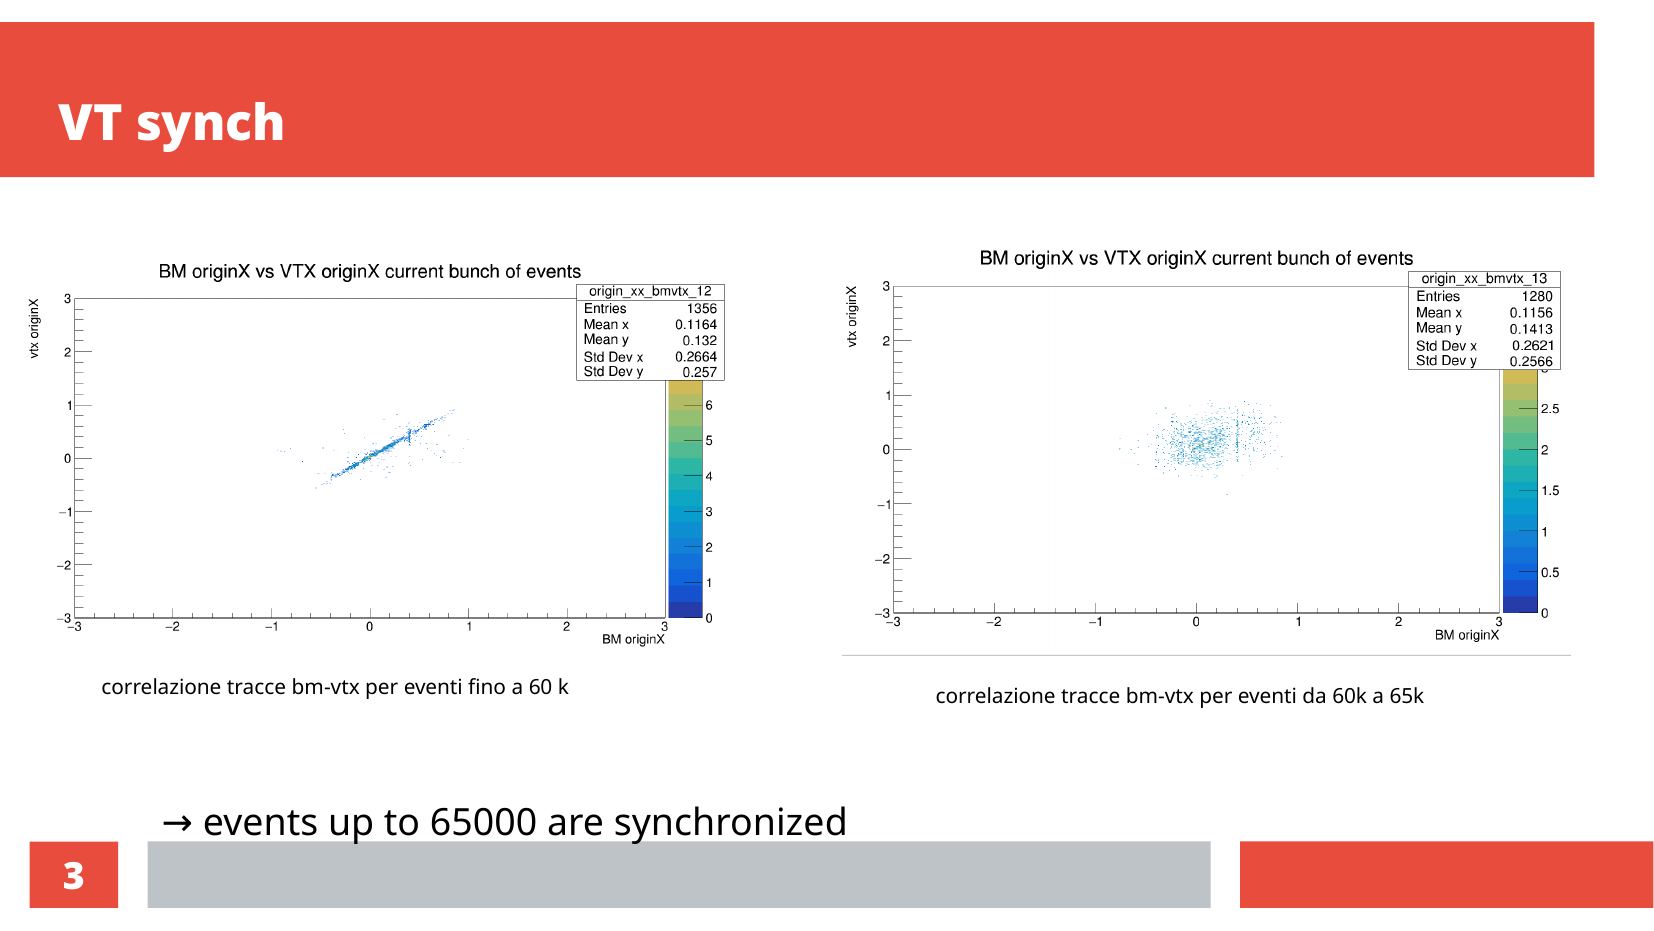

# VT synch
correlazione tracce bm-vtx per eventi fino a 60 k
correlazione tracce bm-vtx per eventi da 60k a 65k
→ events up to 65000 are synchronized
3